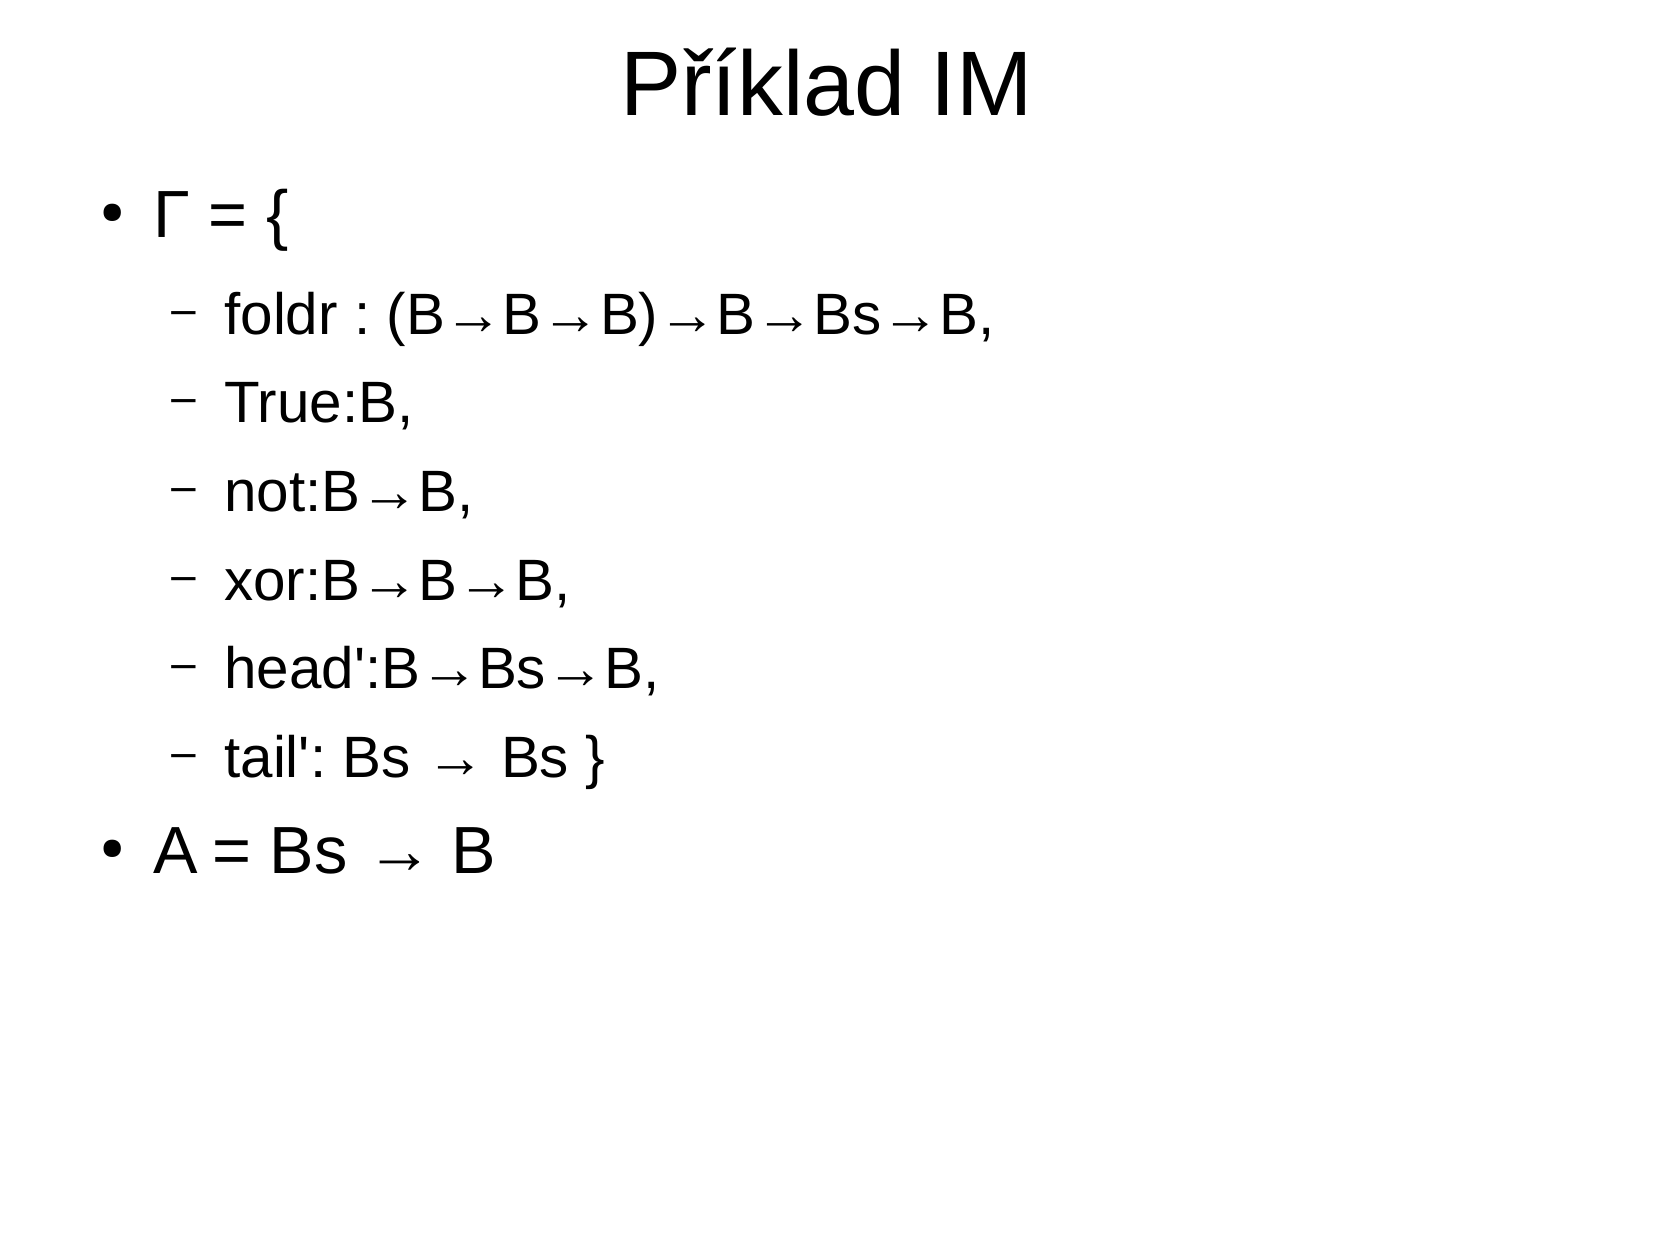

# Příklad IM
Γ = {
foldr : (B→B→B)→B→Bs→B,
True:B,
not:B→B,
xor:B→B→B,
head':B→Bs→B,
tail': Bs → Bs }
A = Bs → B